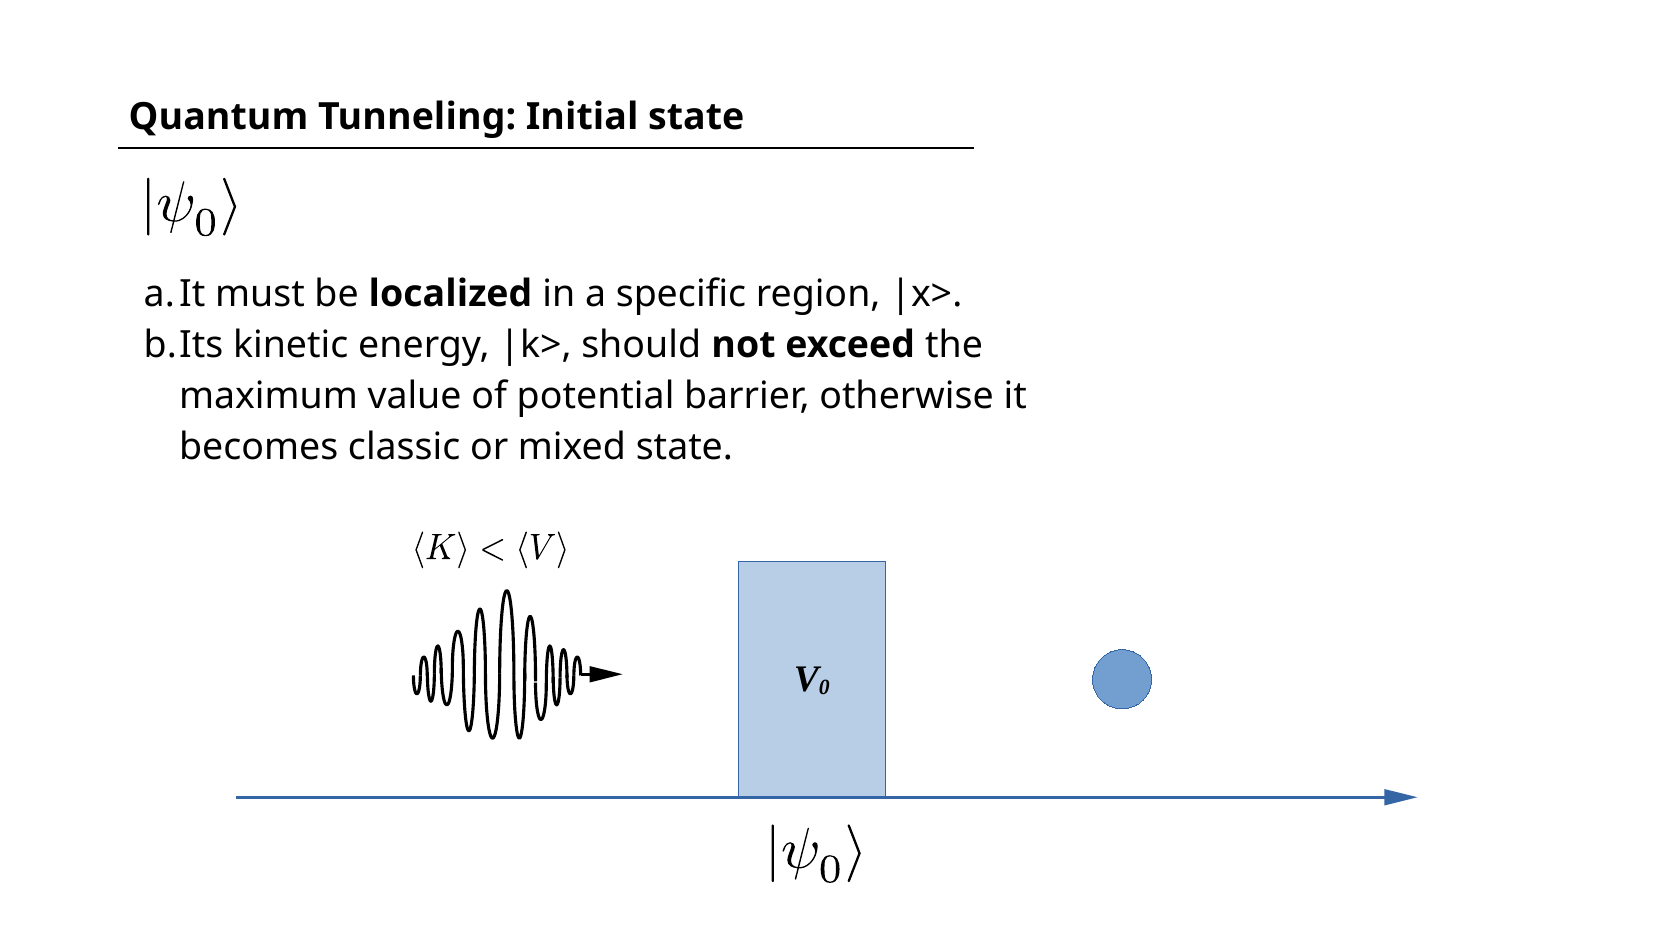

Quantum Tunneling: Initial state
It must be localized in a specific region, |x>.
Its kinetic energy, |k>, should not exceed the maximum value of potential barrier, otherwise it becomes classic or mixed state.
V0